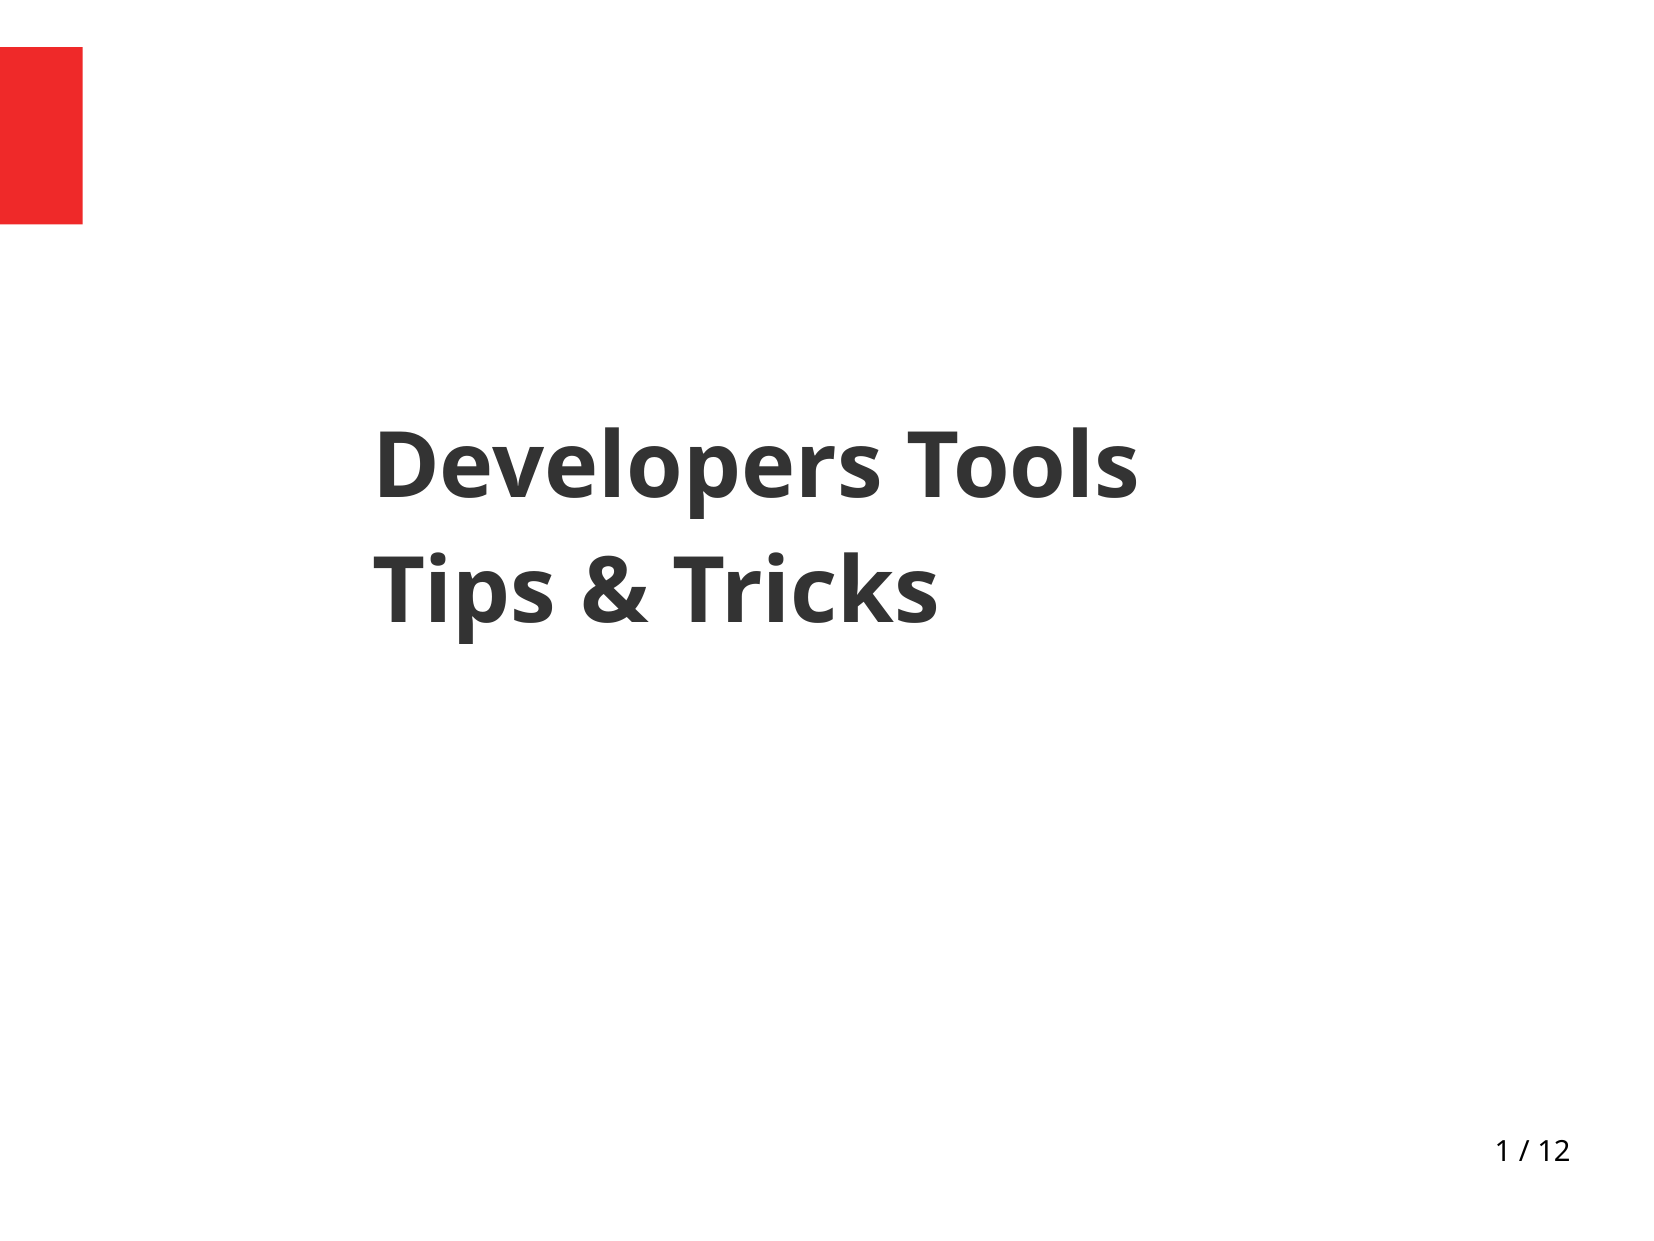

# Developers Tools Tips & Tricks
1